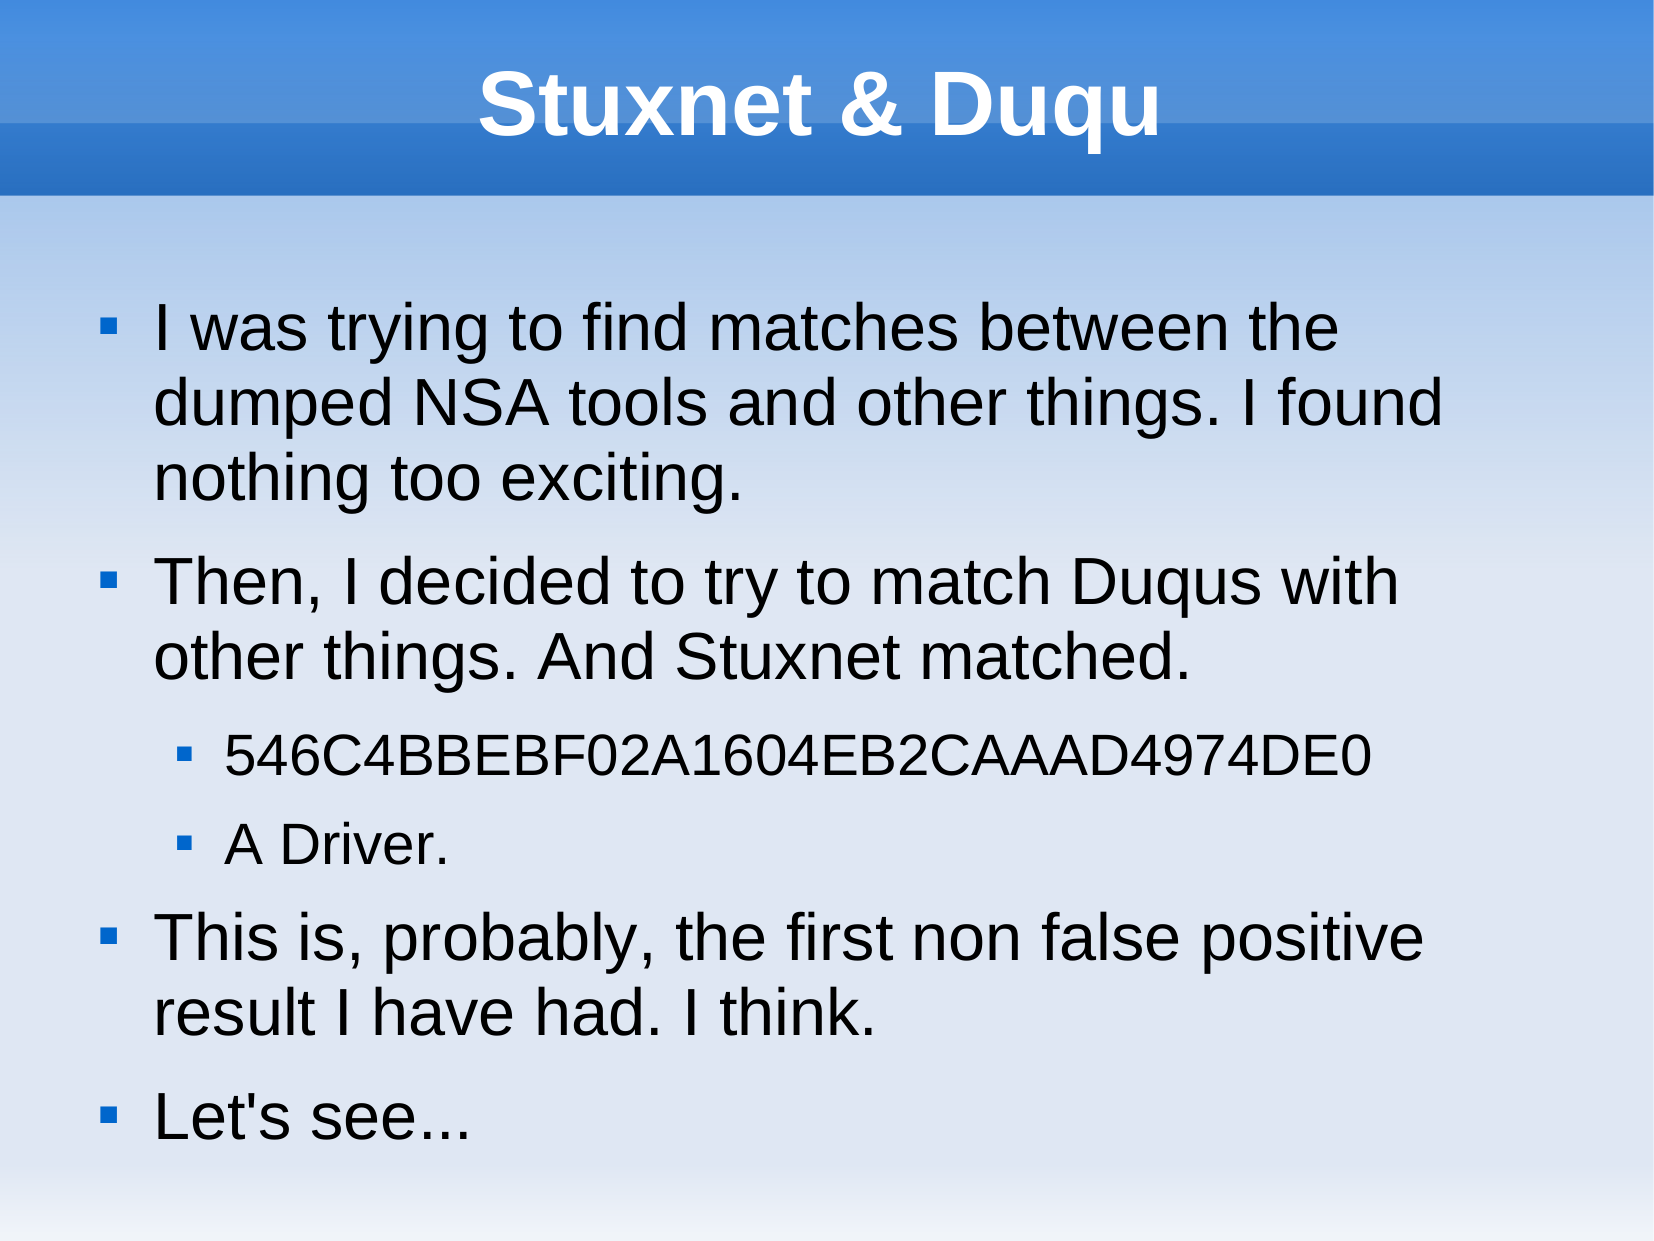

# Stuxnet & Duqu
I was trying to find matches between the dumped NSA tools and other things. I found nothing too exciting.
Then, I decided to try to match Duqus with other things. And Stuxnet matched.
546C4BBEBF02A1604EB2CAAAD4974DE0
A Driver.
This is, probably, the first non false positive result I have had. I think.
Let's see...